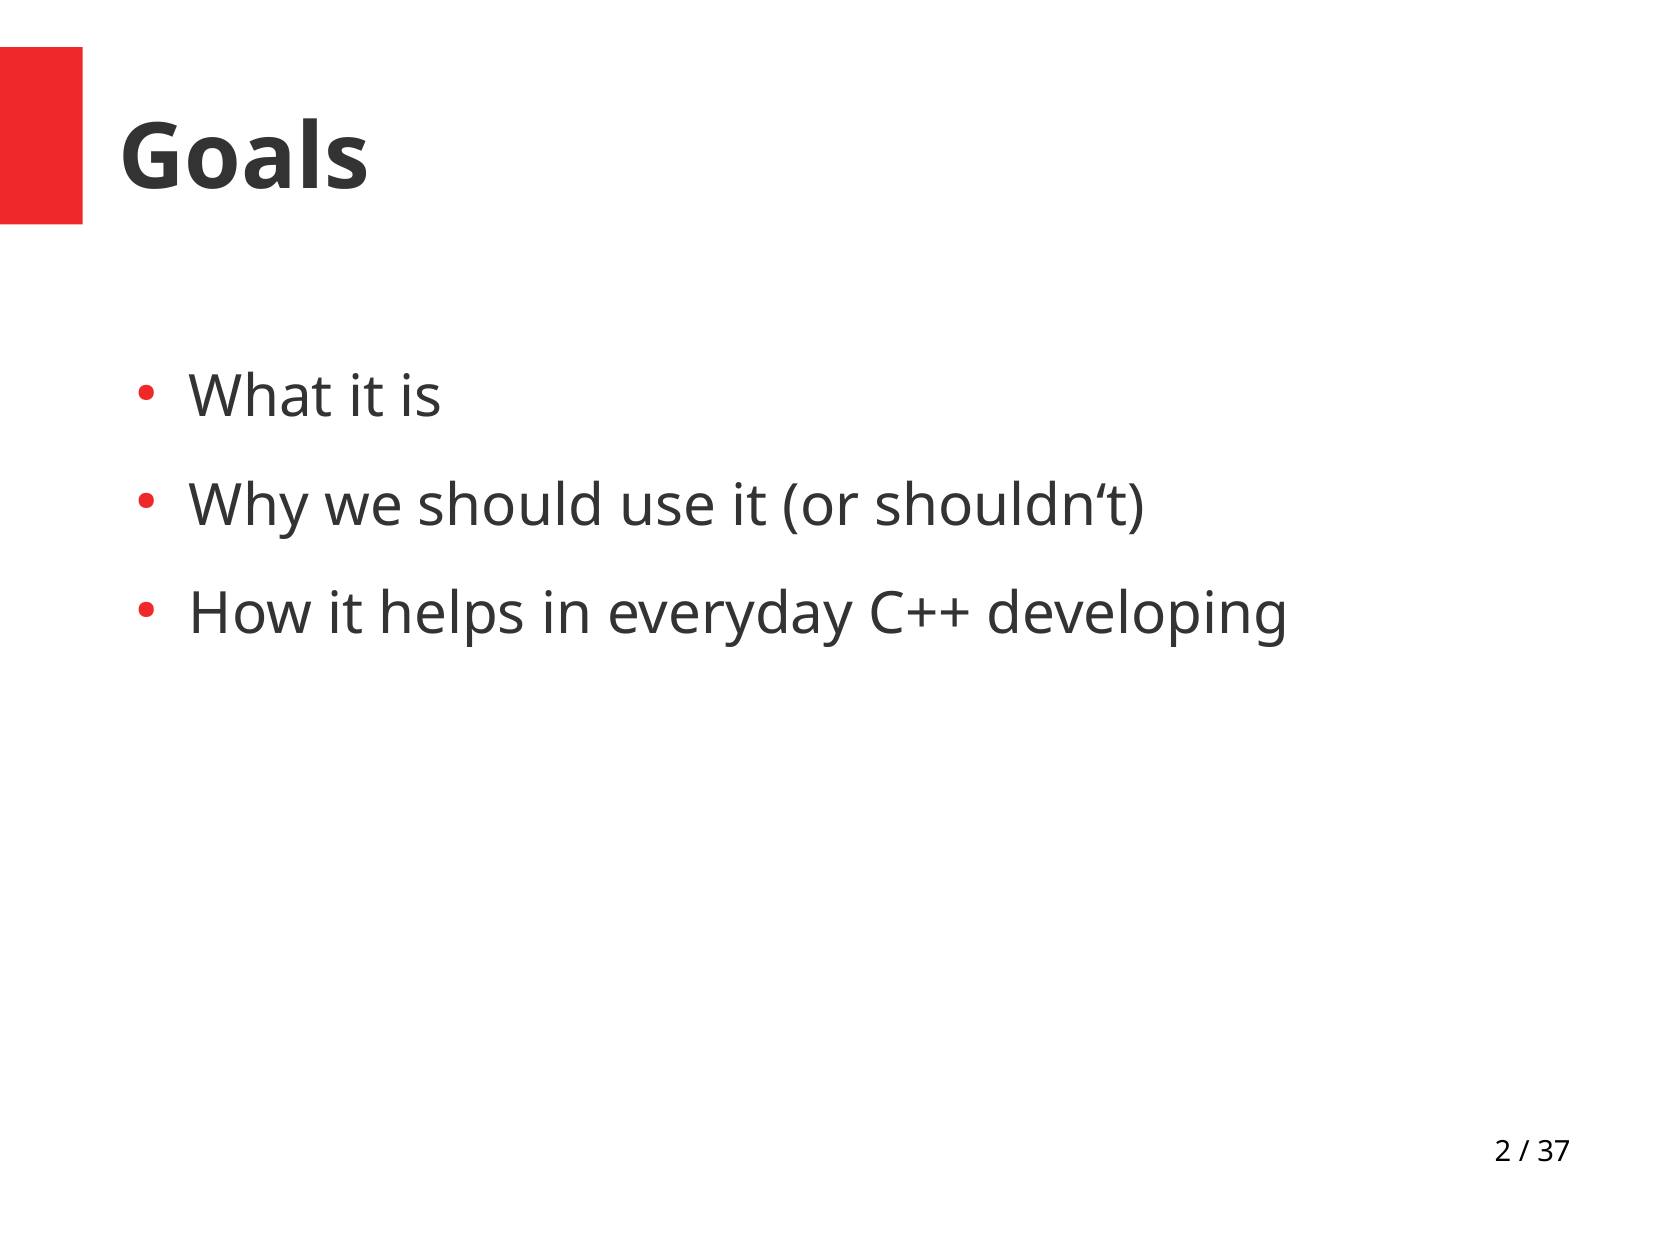

# Goals
What it is
Why we should use it (or shouldn‘t)
How it helps in everyday C++ developing
2